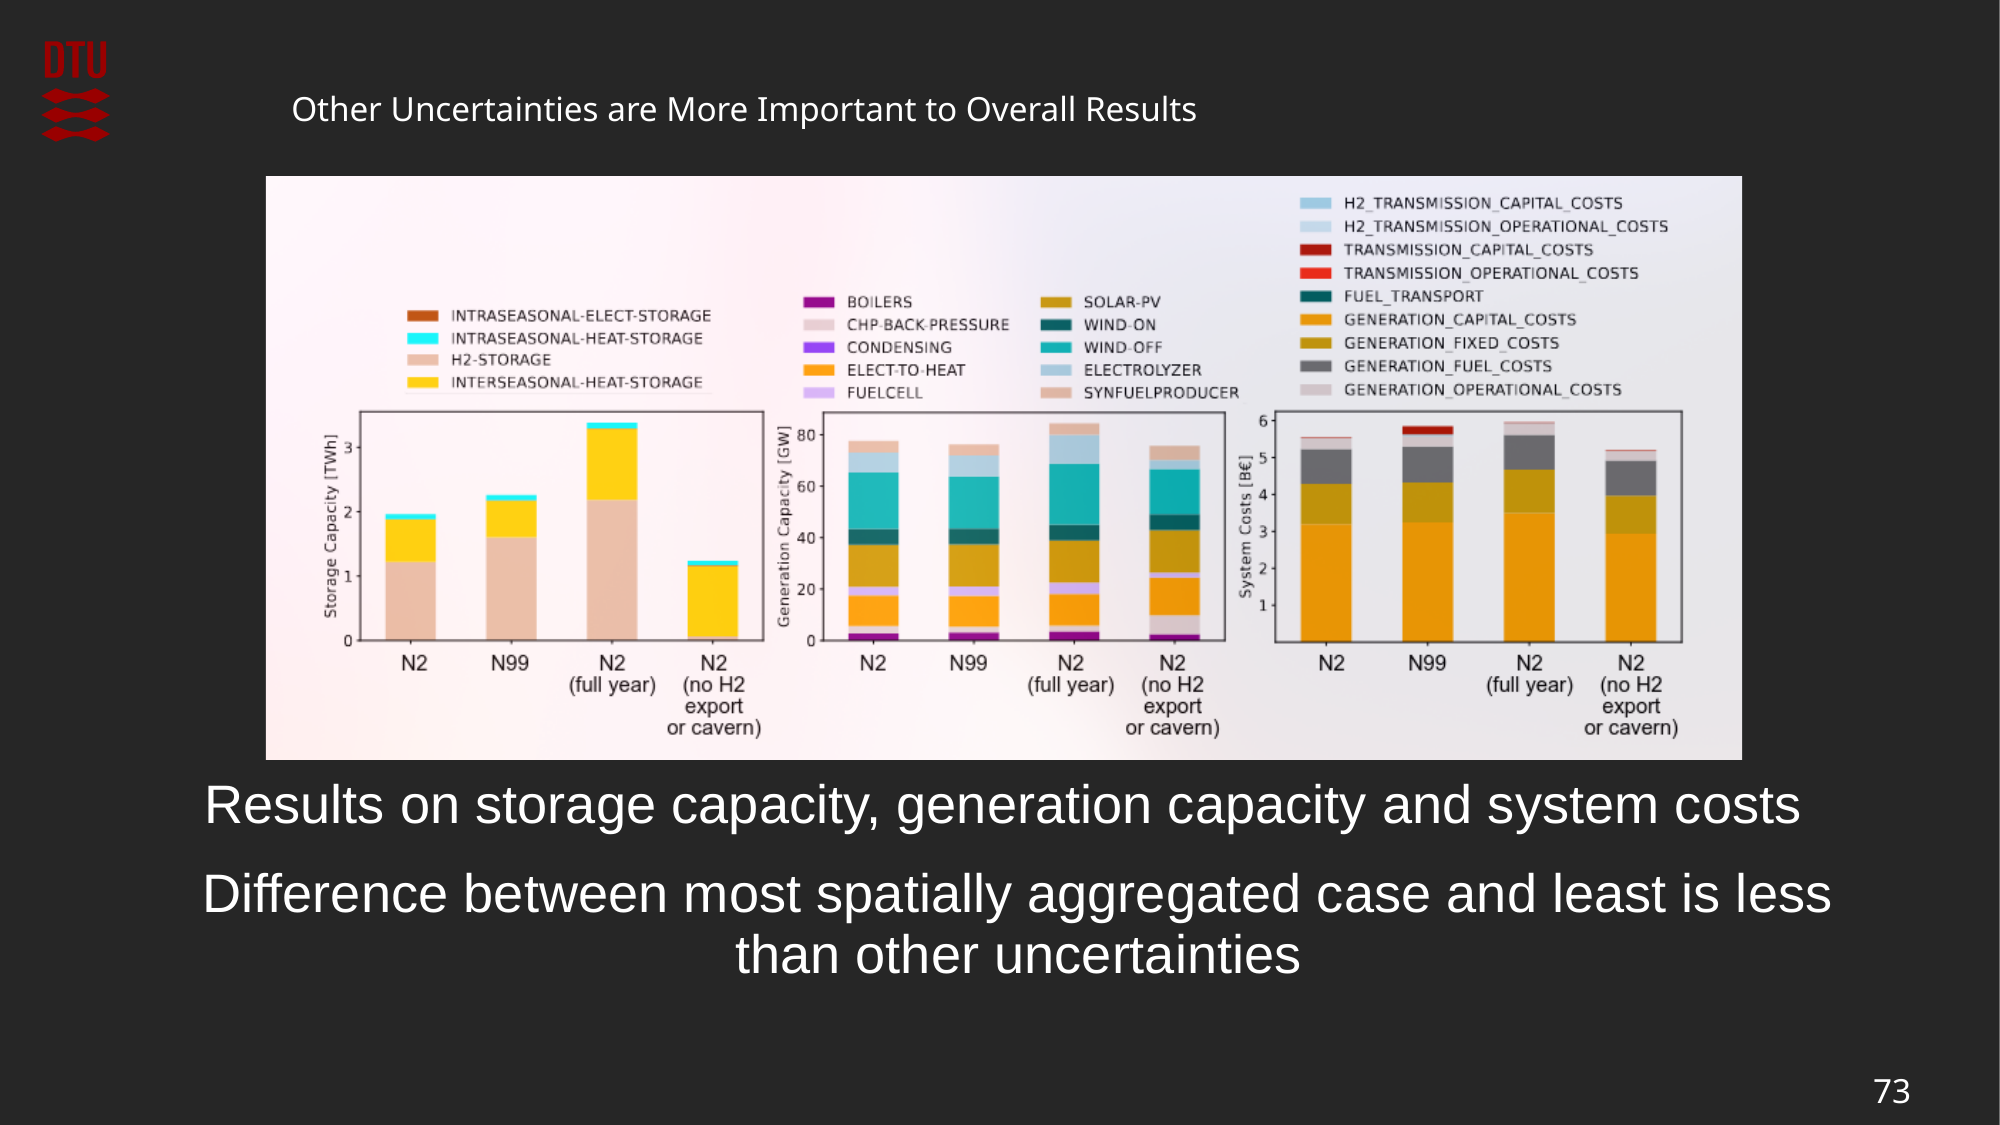

# Other Uncertainties are More Important to Overall Results
Results on storage capacity, generation capacity and system costs
Difference between most spatially aggregated case and least is less than other uncertainties